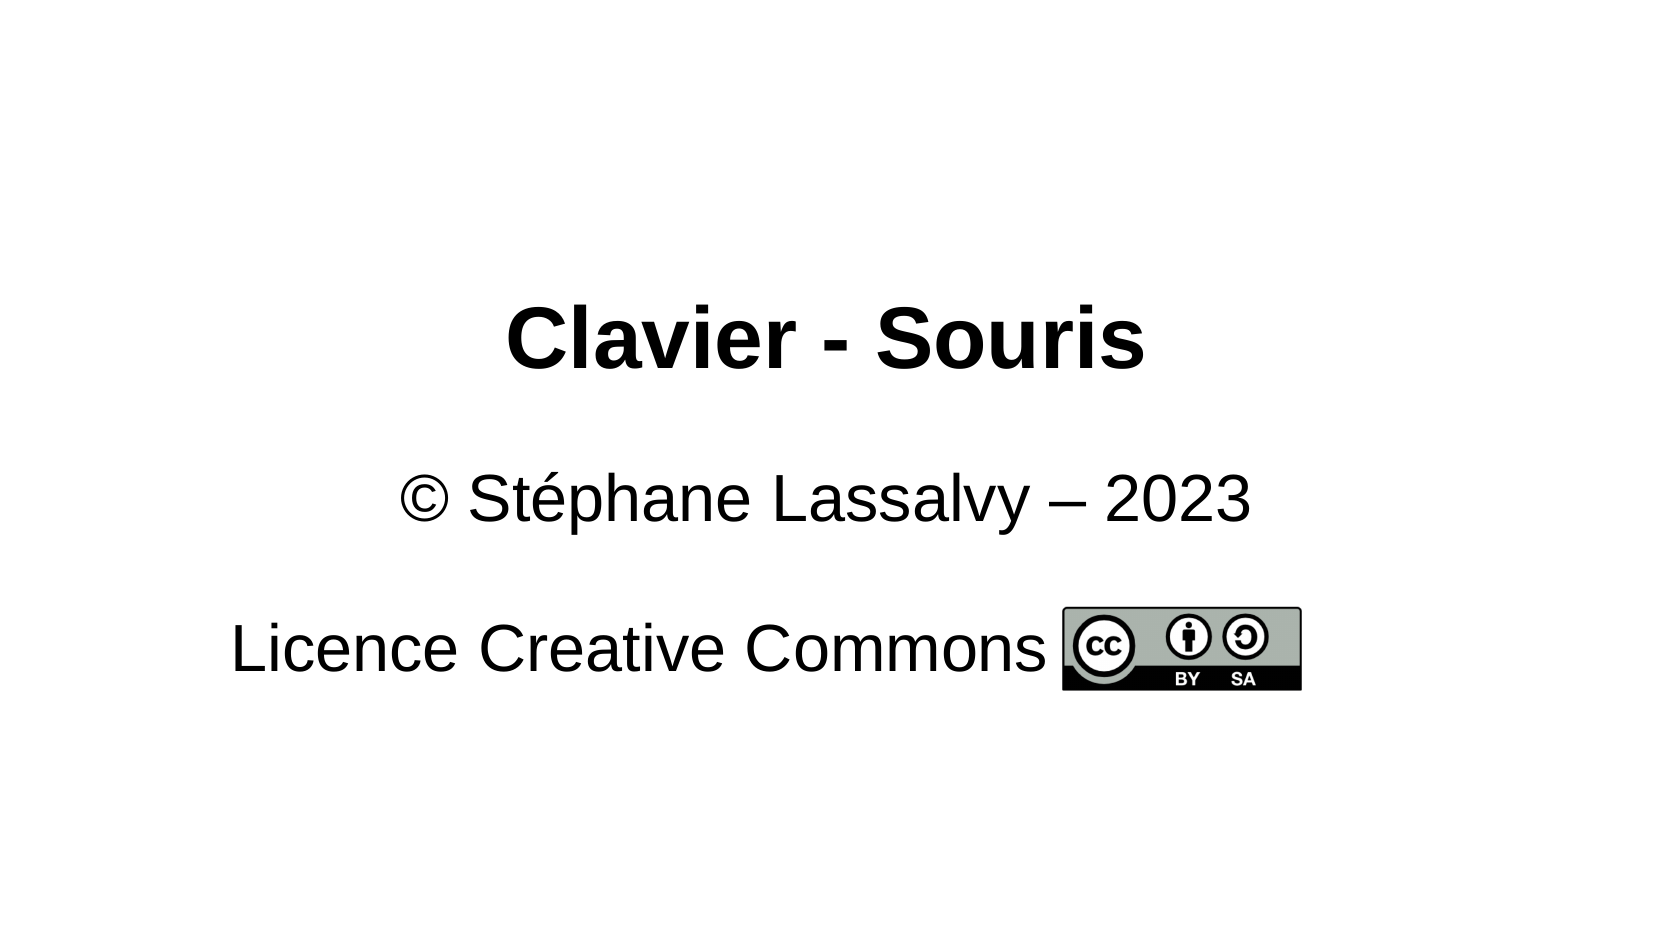

#
Clavier - Souris
© Stéphane Lassalvy – 2023
		Licence Creative Commons